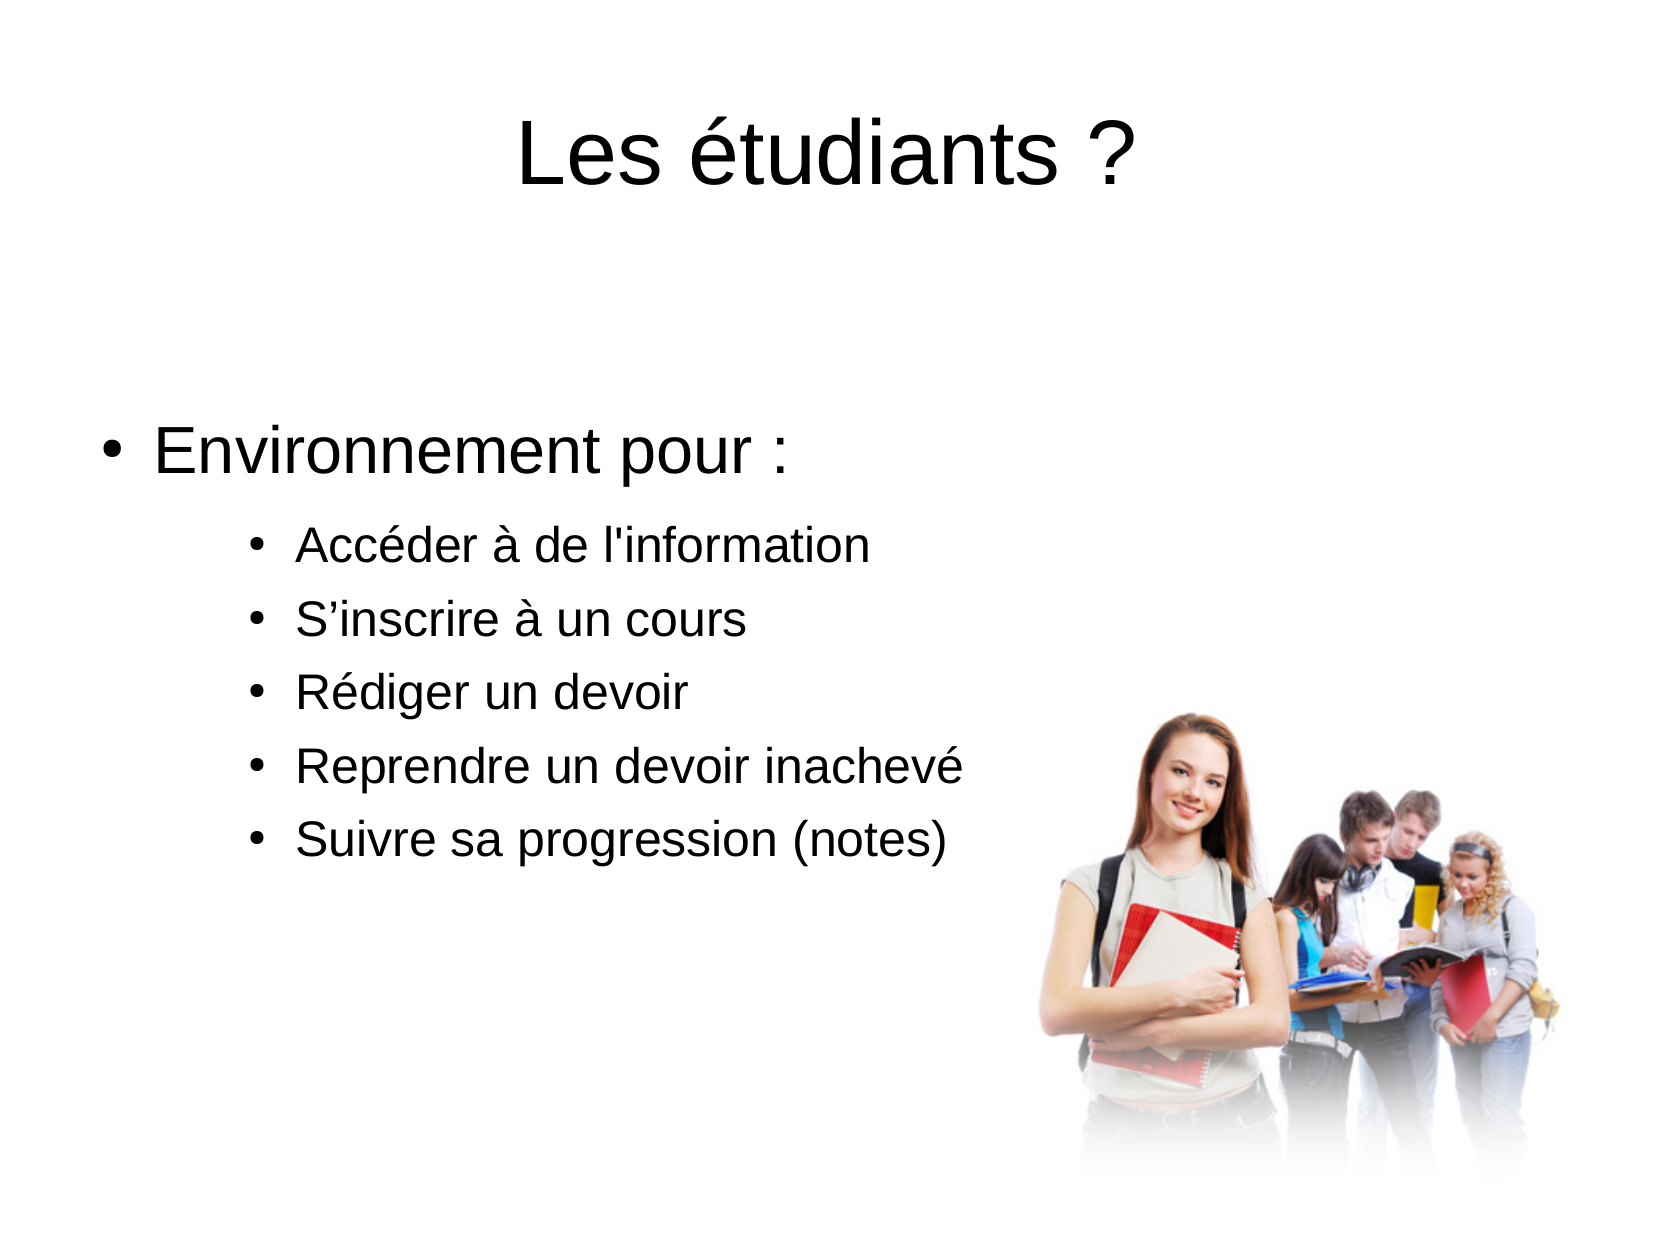

# Les étudiants ?
Environnement pour :
Accéder à de l'information
S’inscrire à un cours
Rédiger un devoir
Reprendre un devoir inachevé
Suivre sa progression (notes)